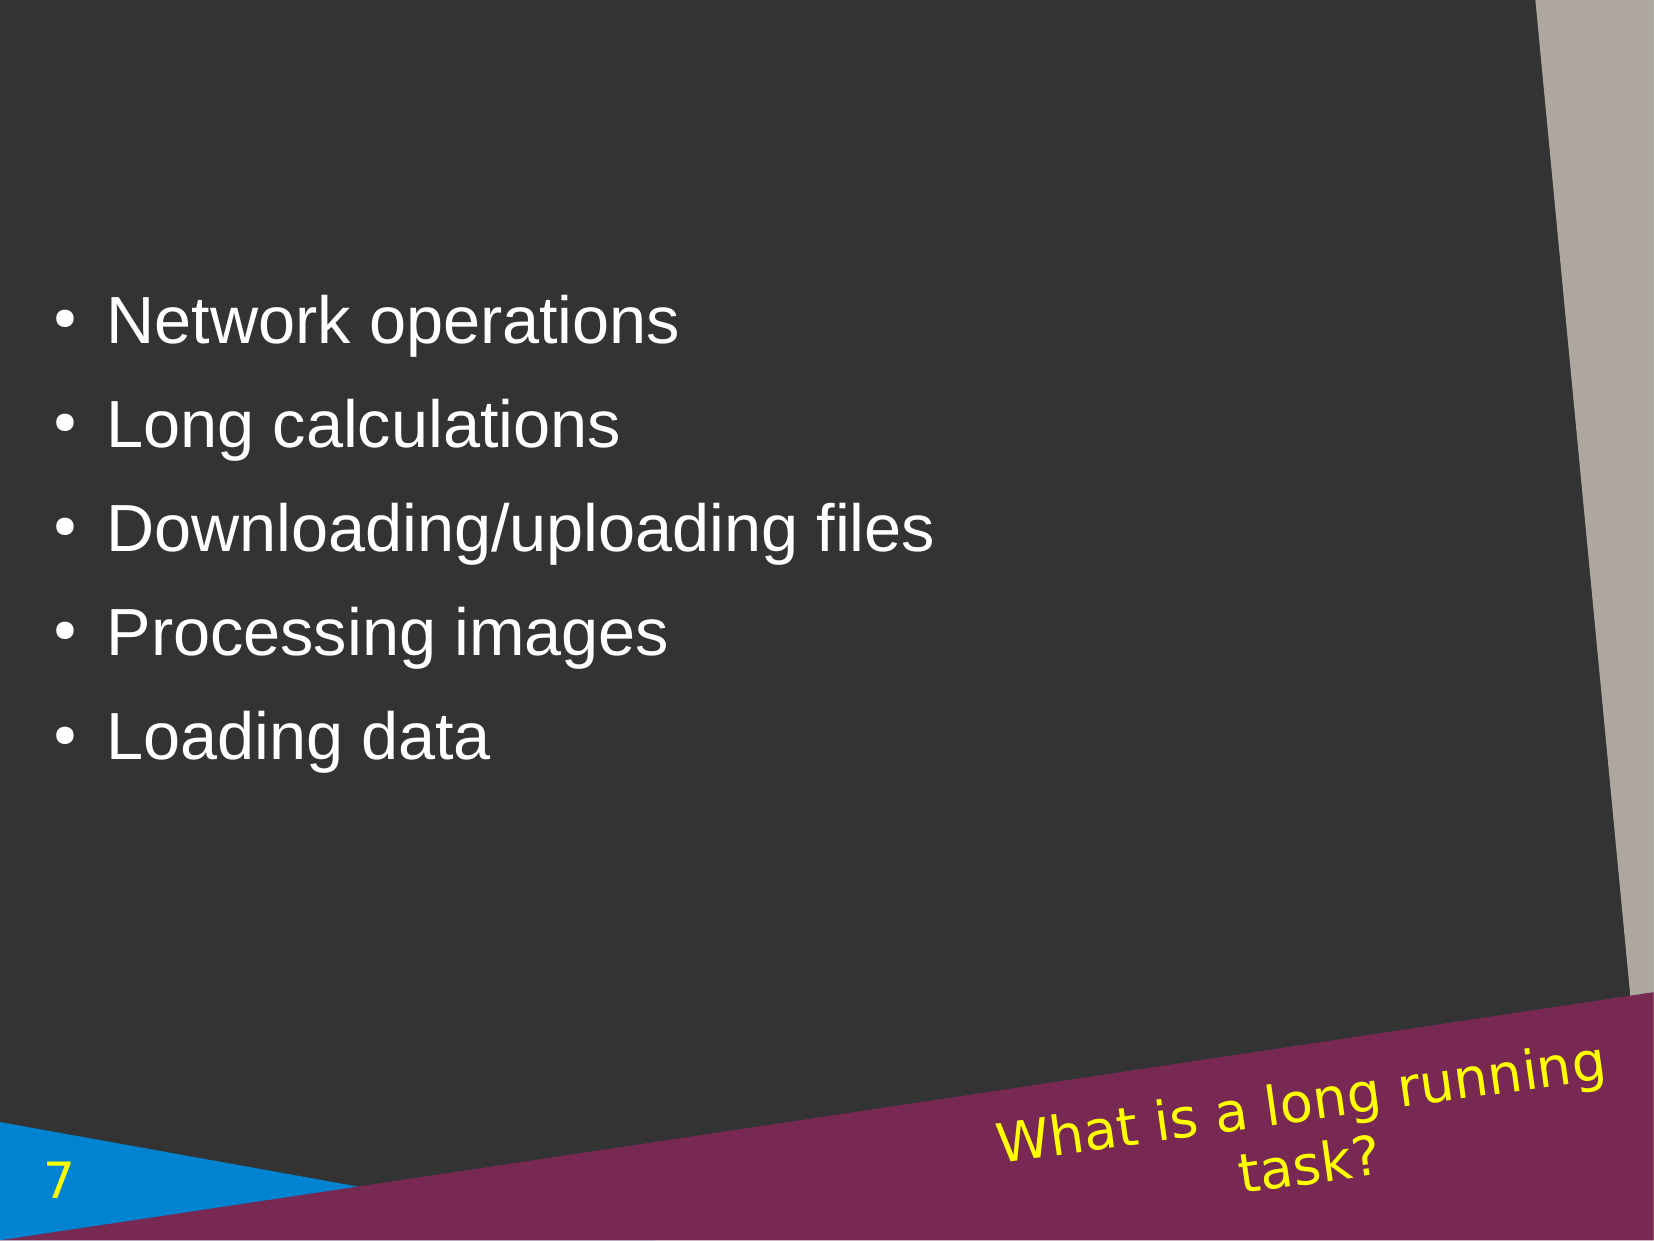

Network operations
Long calculations
Downloading/uploading files
Processing images
Loading data
# What is a long running task?
7